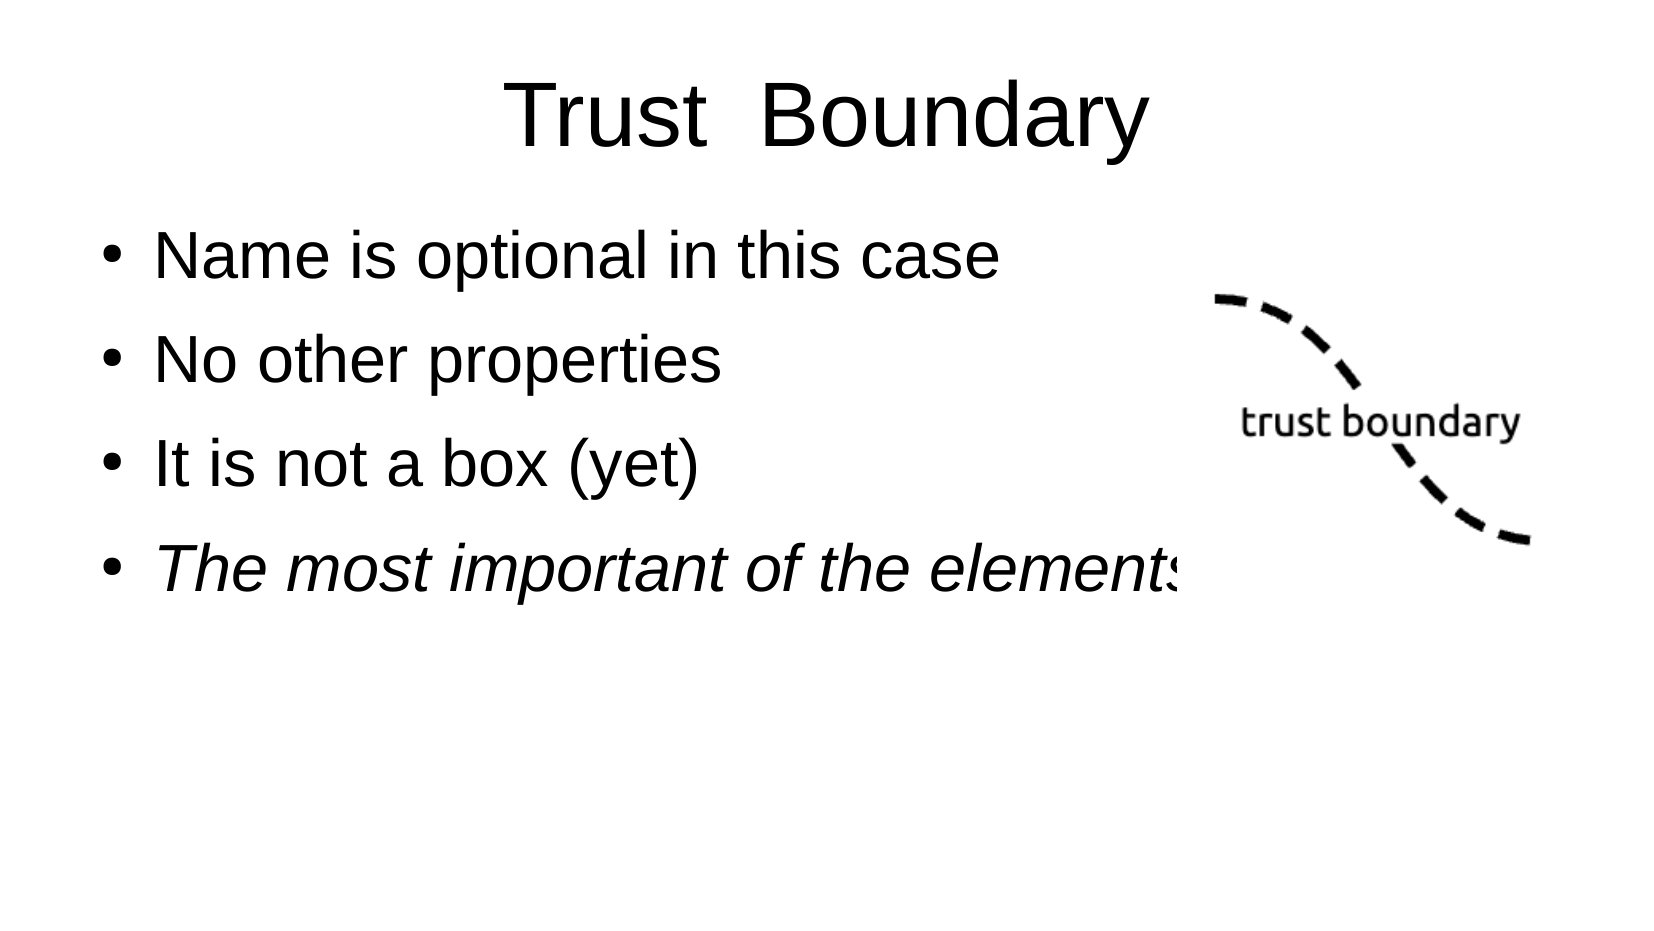

# Trust Boundary
Name is optional in this case
No other properties
It is not a box (yet)
The most important of the elements